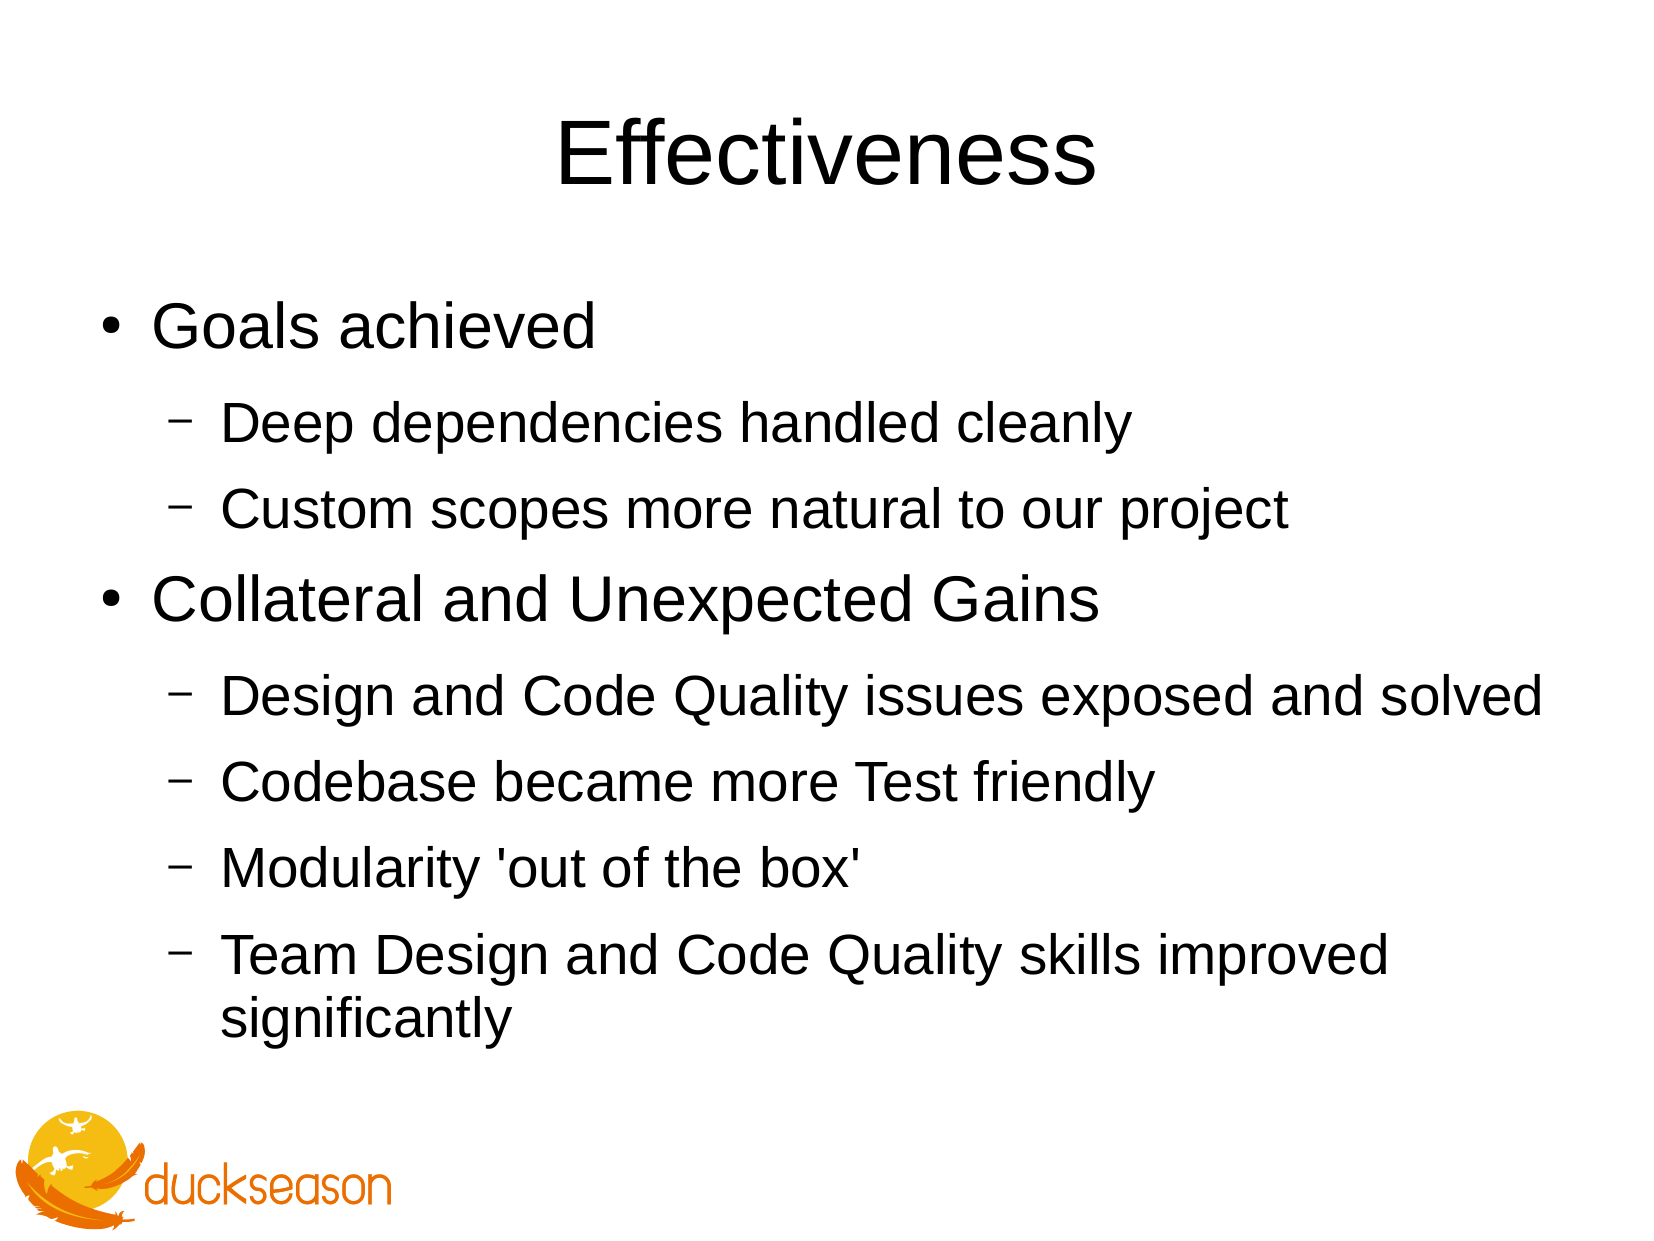

# Effectiveness
Goals achieved
Deep dependencies handled cleanly
Custom scopes more natural to our project
Collateral and Unexpected Gains
Design and Code Quality issues exposed and solved
Codebase became more Test friendly
Modularity 'out of the box'
Team Design and Code Quality skills improved significantly